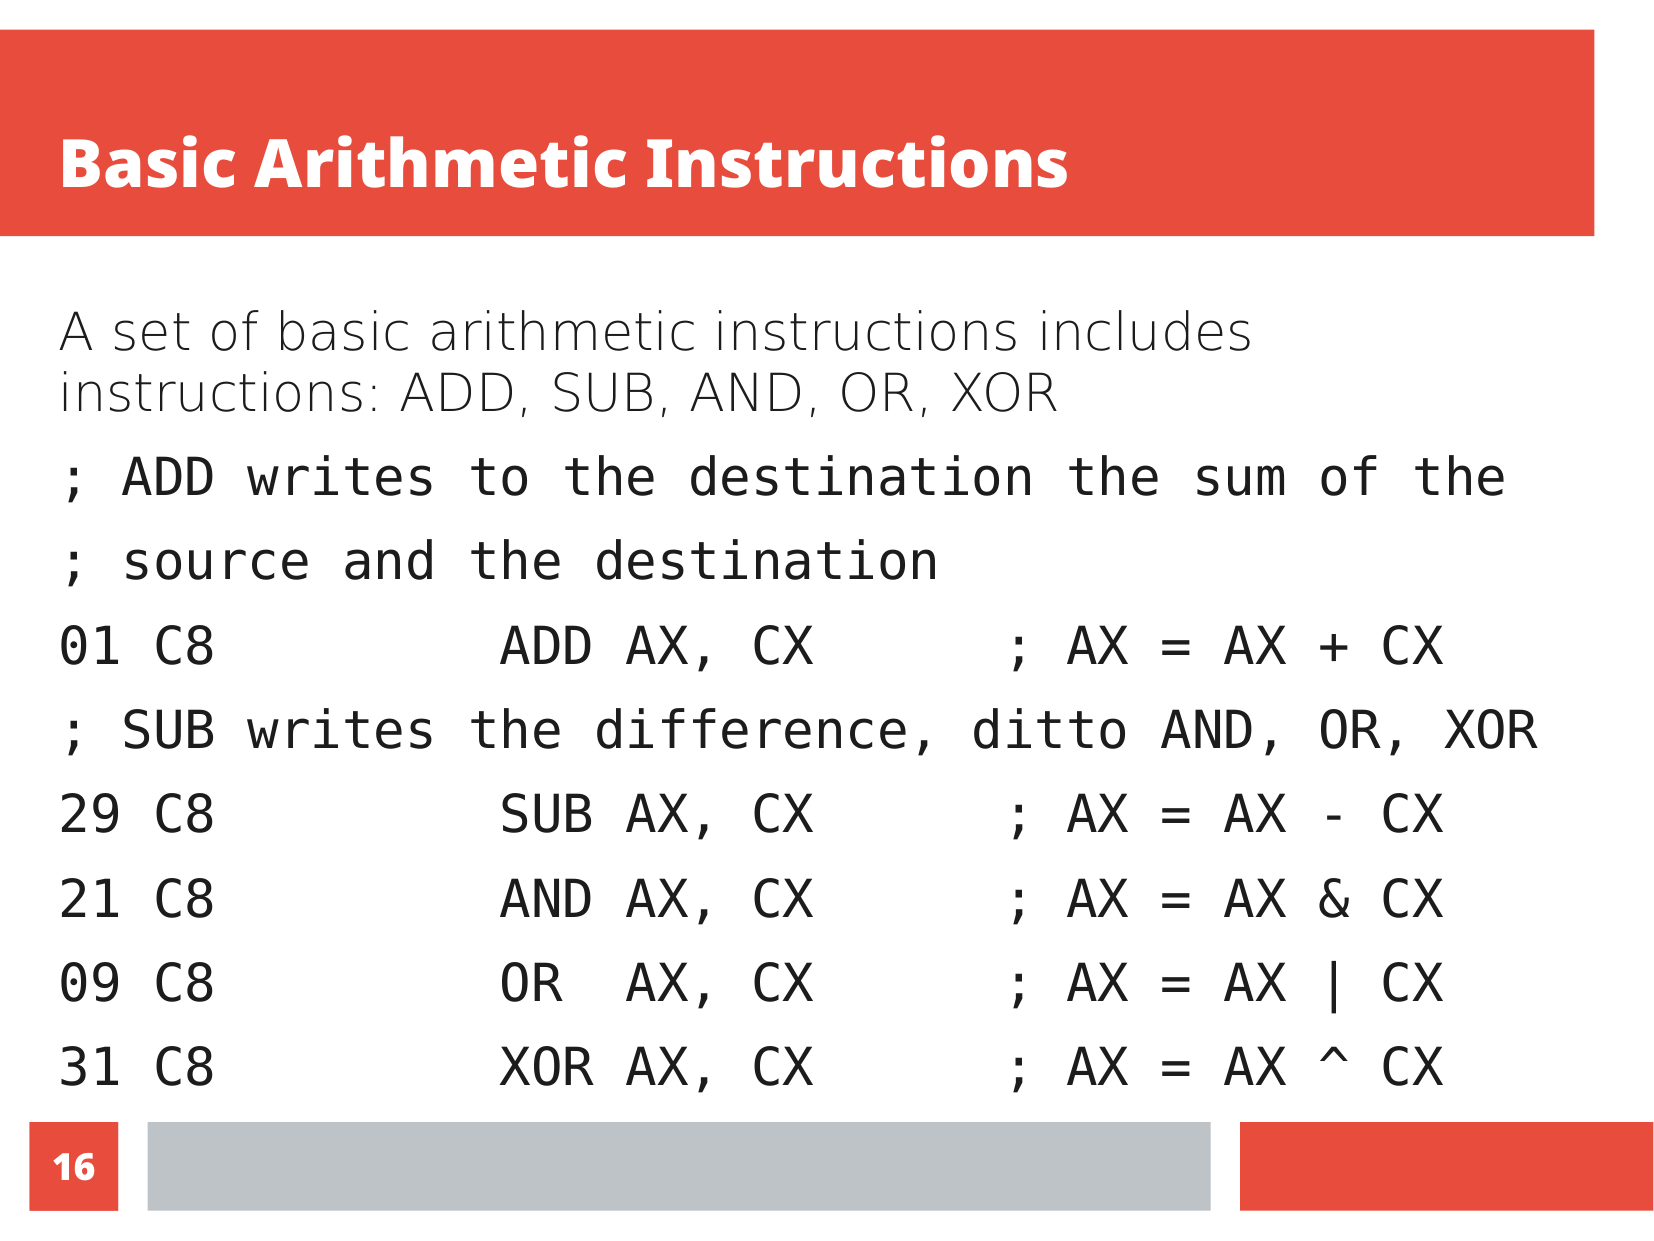

# Basic Arithmetic Instructions
A set of basic arithmetic instructions includes instructions: ADD, SUB, AND, OR, XOR
; ADD writes to the destination the sum of the
; source and the destination
01 C8 ADD AX, CX ; AX = AX + CX
; SUB writes the difference, ditto AND, OR, XOR
29 C8 SUB AX, CX ; AX = AX - CX
21 C8 AND AX, CX ; AX = AX & CX
09 C8 OR AX, CX ; AX = AX | CX
31 C8 XOR AX, CX ; AX = AX ^ CX
16